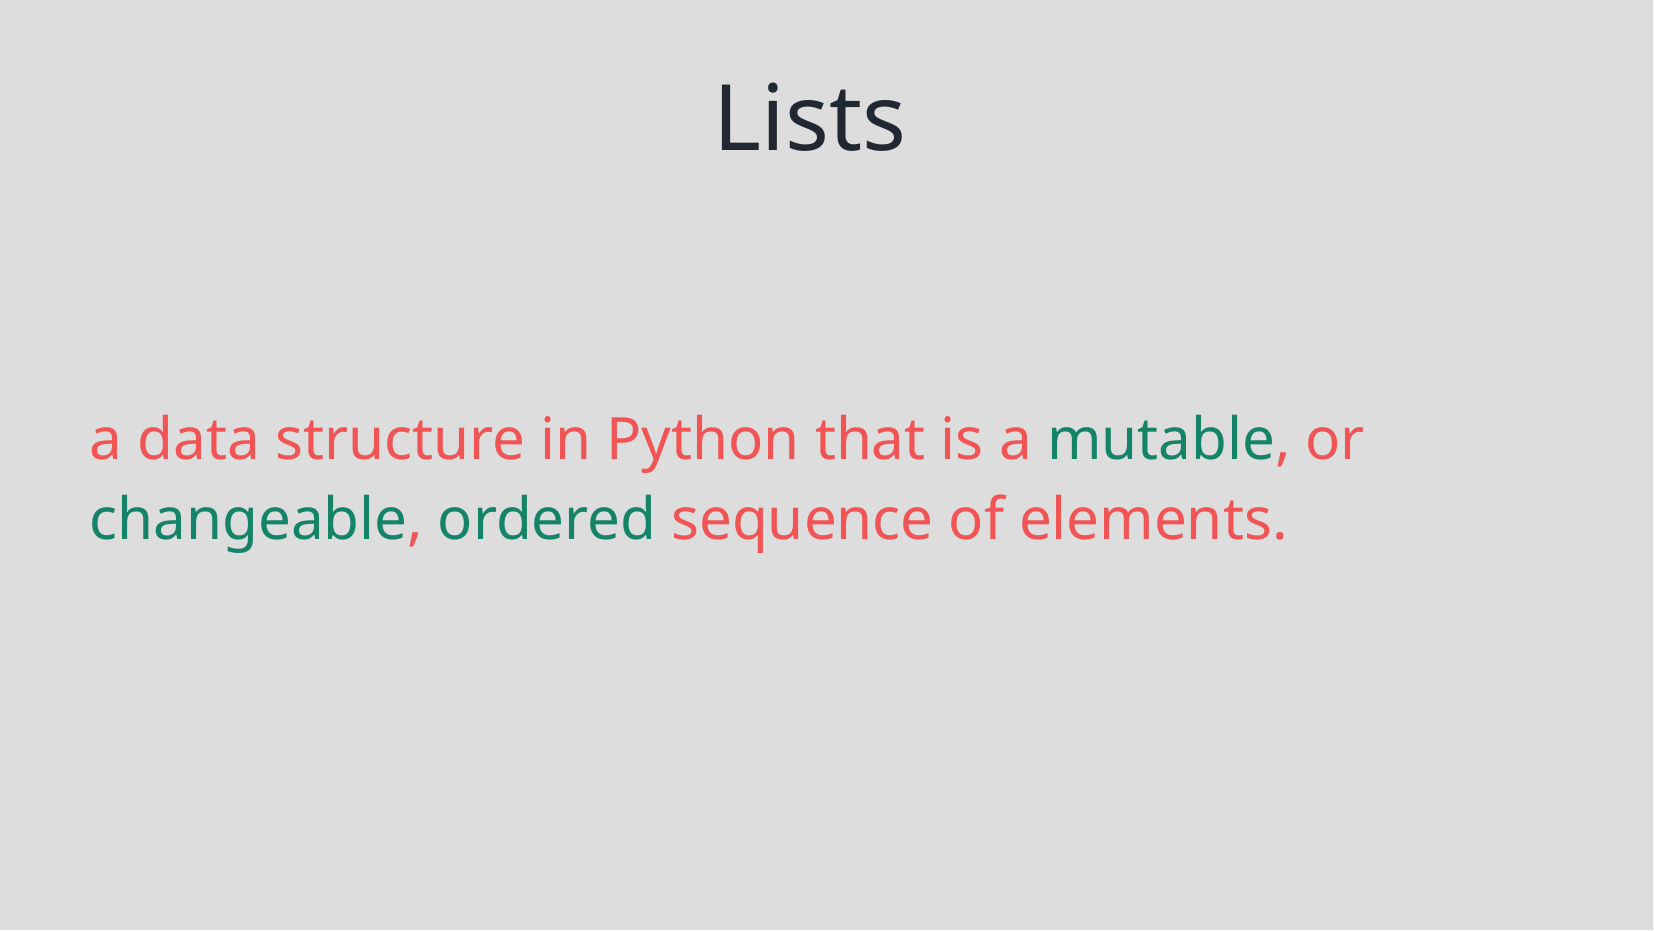

# Lists
a data structure in Python that is a mutable, or changeable, ordered sequence of elements.